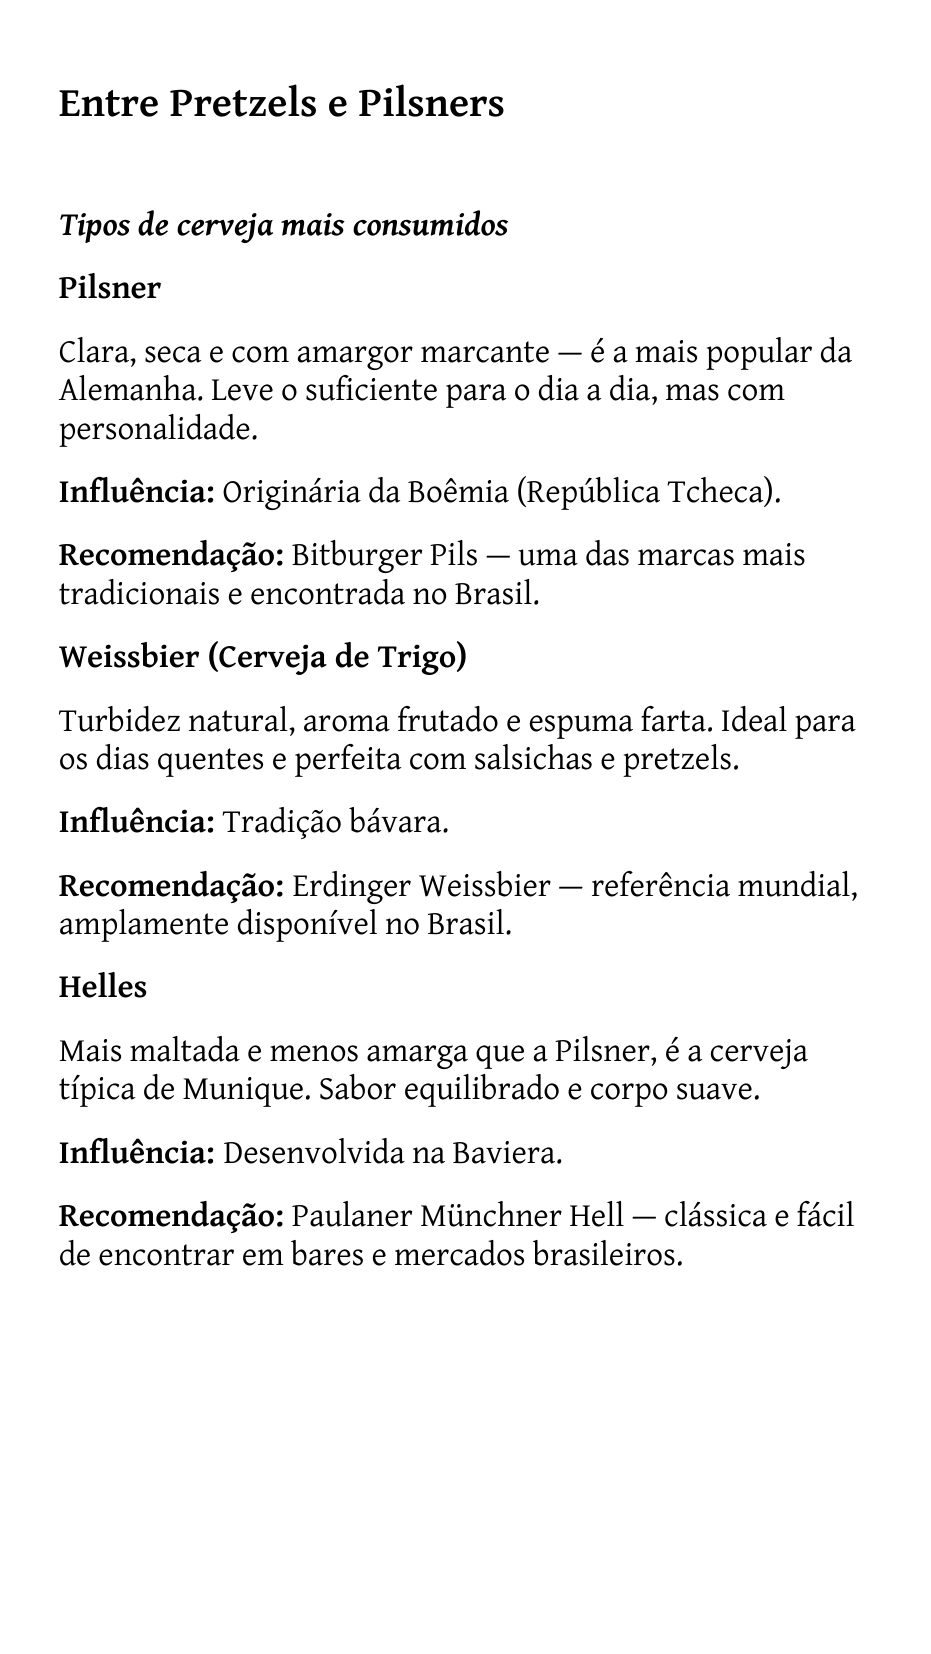

Entre Pretzels e Pilsners
# Tipos de cerveja mais consumidos
Pilsner
Clara, seca e com amargor marcante — é a mais popular da Alemanha. Leve o suficiente para o dia a dia, mas com personalidade.
Influência: Originária da Boêmia (República Tcheca).
Recomendação: Bitburger Pils — uma das marcas mais tradicionais e encontrada no Brasil.
Weissbier (Cerveja de Trigo)
Turbidez natural, aroma frutado e espuma farta. Ideal para os dias quentes e perfeita com salsichas e pretzels.
Influência: Tradição bávara.
Recomendação: Erdinger Weissbier — referência mundial, amplamente disponível no Brasil.
Helles
Mais maltada e menos amarga que a Pilsner, é a cerveja típica de Munique. Sabor equilibrado e corpo suave.
Influência: Desenvolvida na Baviera.
Recomendação: Paulaner Münchner Hell — clássica e fácil de encontrar em bares e mercados brasileiros.